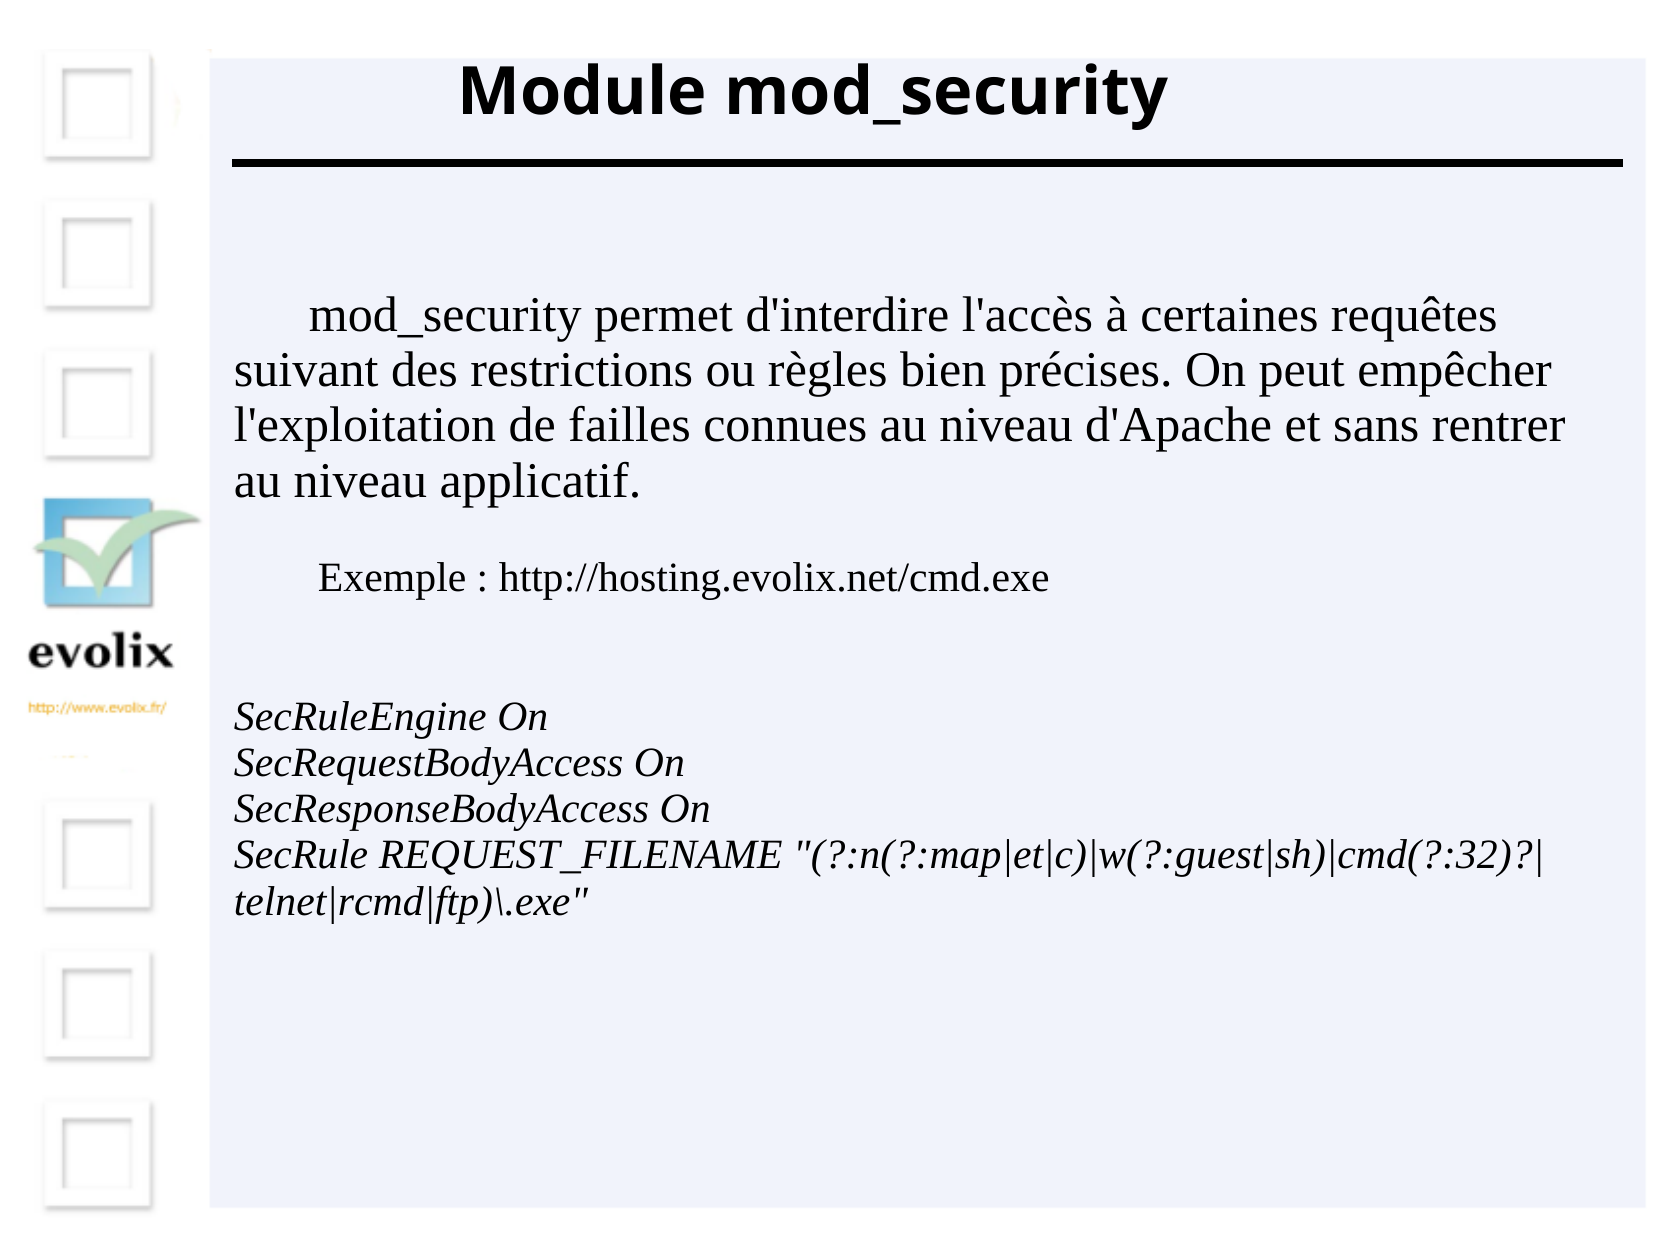

# Module mod_security
 mod_security permet d'interdire l'accès à certaines requêtes suivant des restrictions ou règles bien précises. On peut empêcher l'exploitation de failles connues au niveau d'Apache et sans rentrer au niveau applicatif.
 Exemple : http://hosting.evolix.net/cmd.exe
SecRuleEngine On
SecRequestBodyAccess On
SecResponseBodyAccess On
SecRule REQUEST_FILENAME "(?:n(?:map|et|c)|w(?:guest|sh)|cmd(?:32)?|telnet|rcmd|ftp)\.exe"